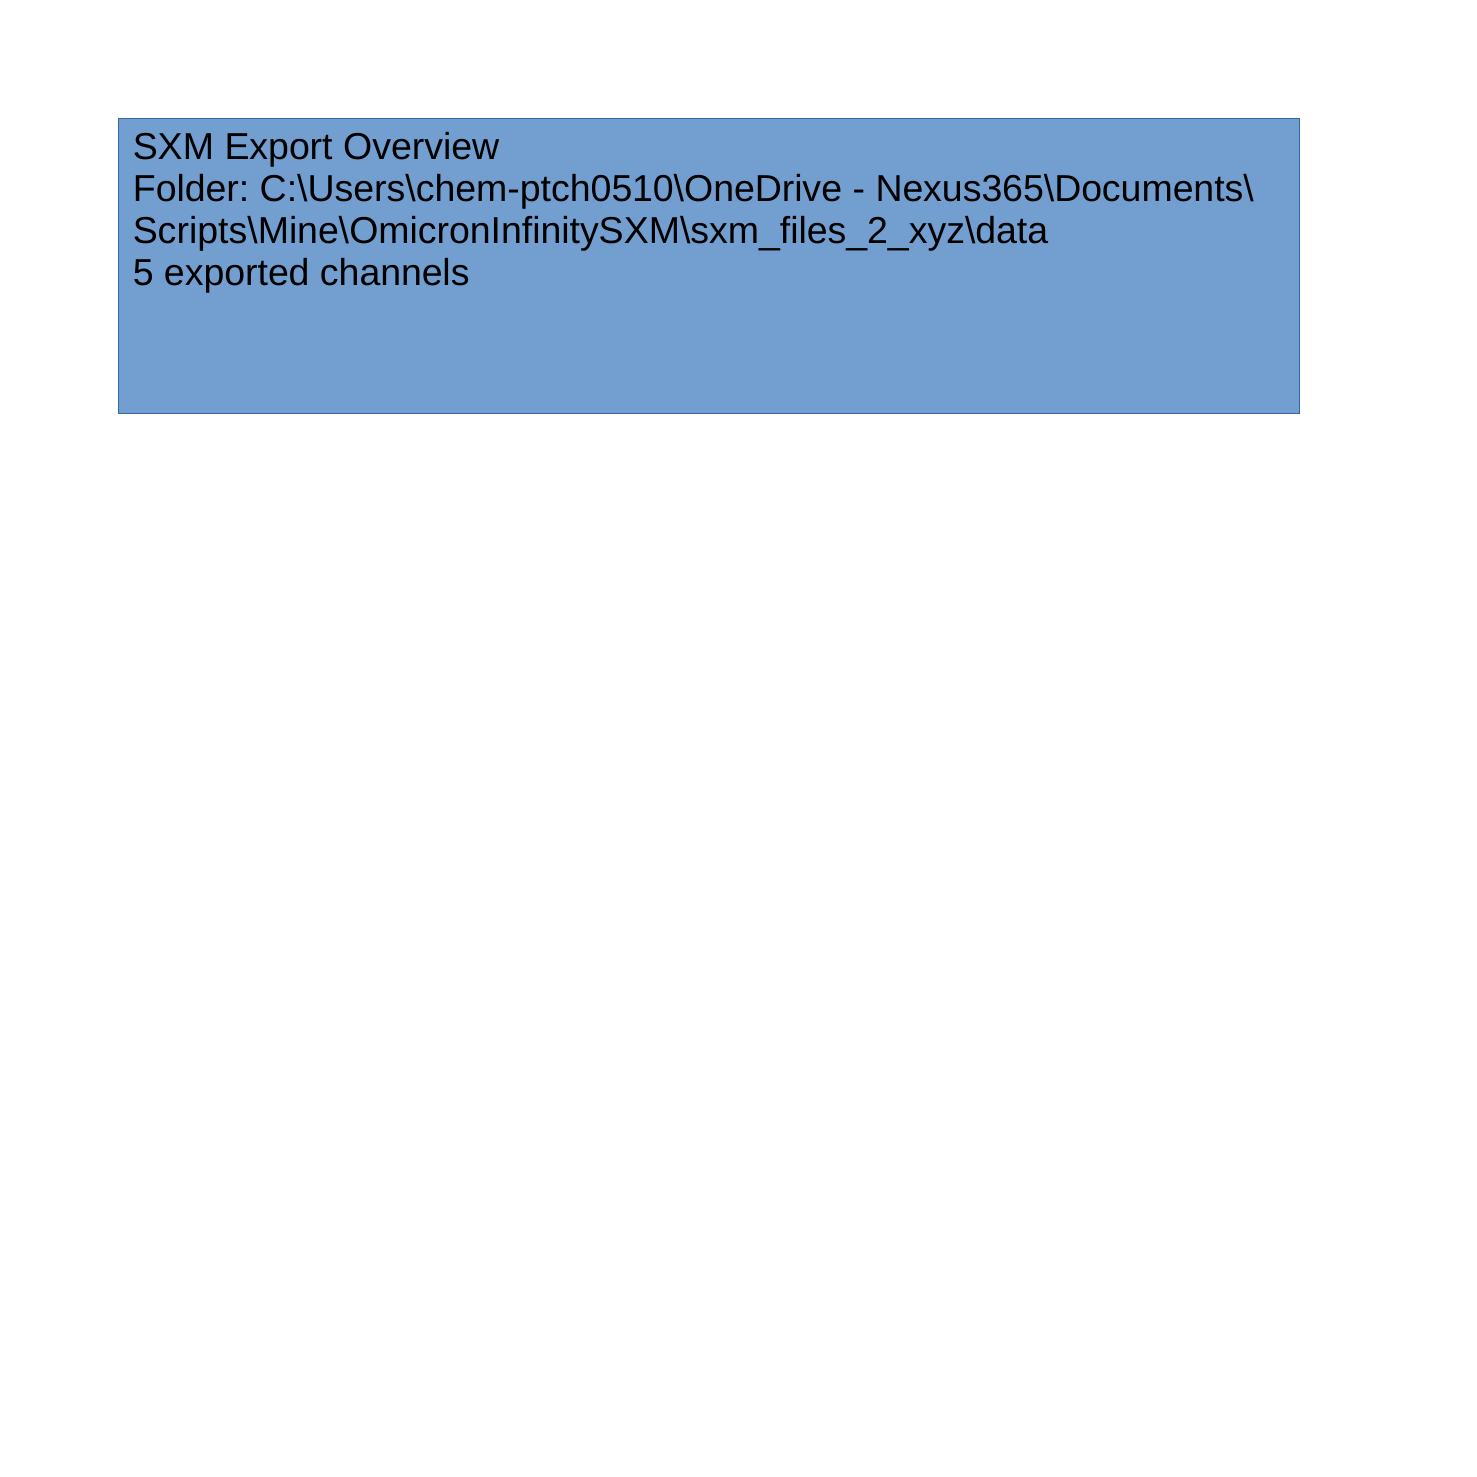

SXM Export Overview
Folder: C:\Users\chem-ptch0510\OneDrive - Nexus365\Documents\Scripts\Mine\OmicronInfinitySXM\sxm_files_2_xyz\data
5 exported channels